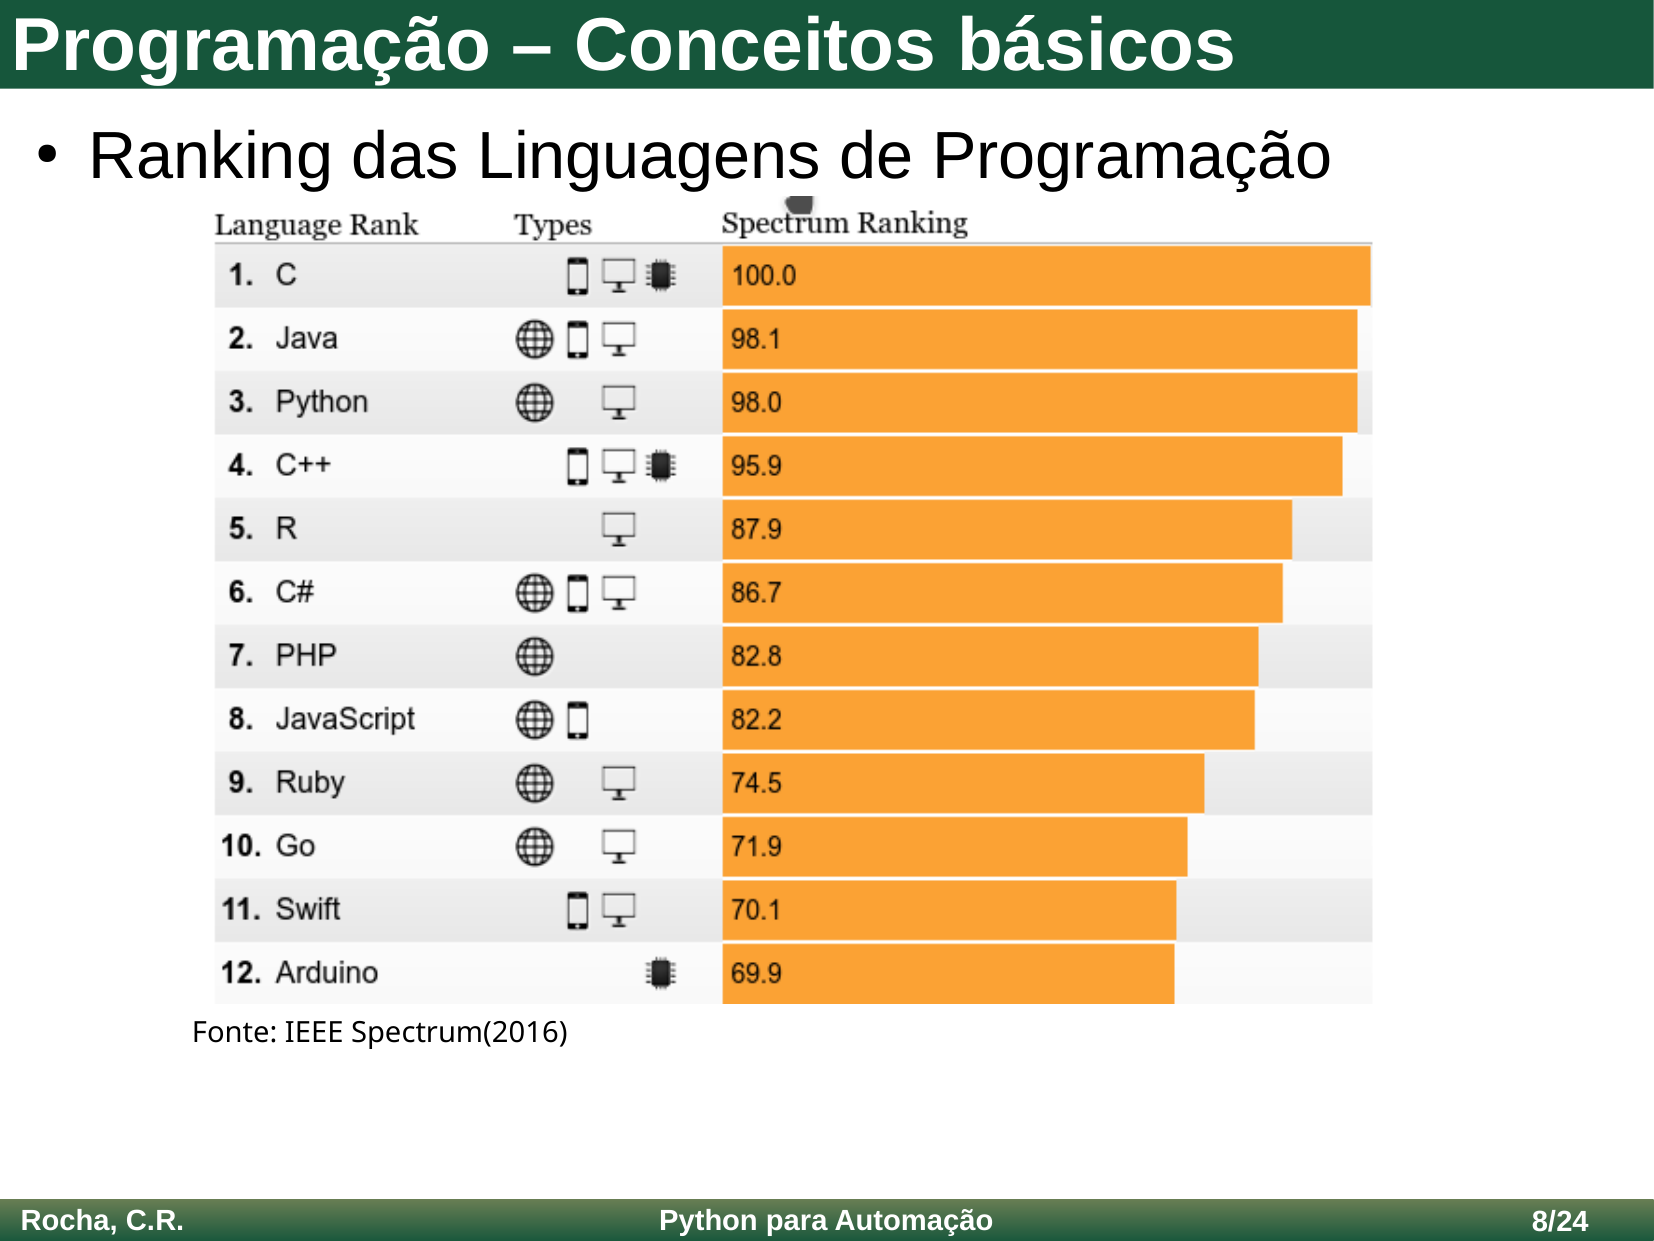

# Programação – Conceitos básicos
Ranking das Linguagens de Programação
Fonte: IEEE Spectrum(2016)